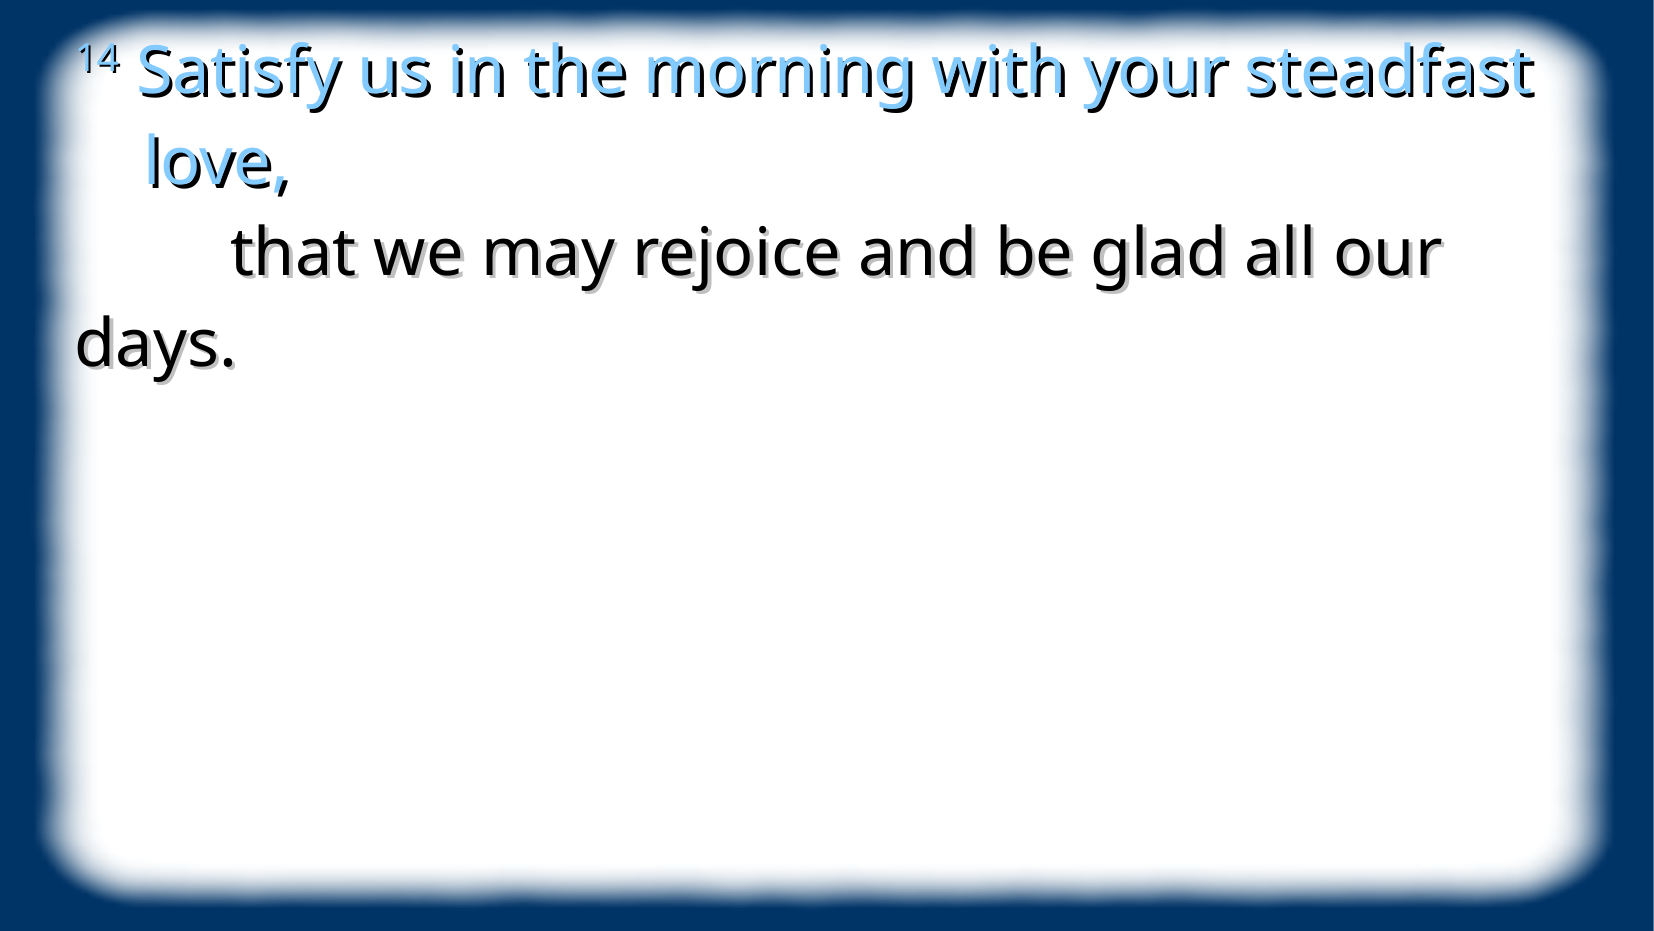

14 Satisfy us in the morning with your steadfast
 love,
 that we may rejoice and be glad all our days.